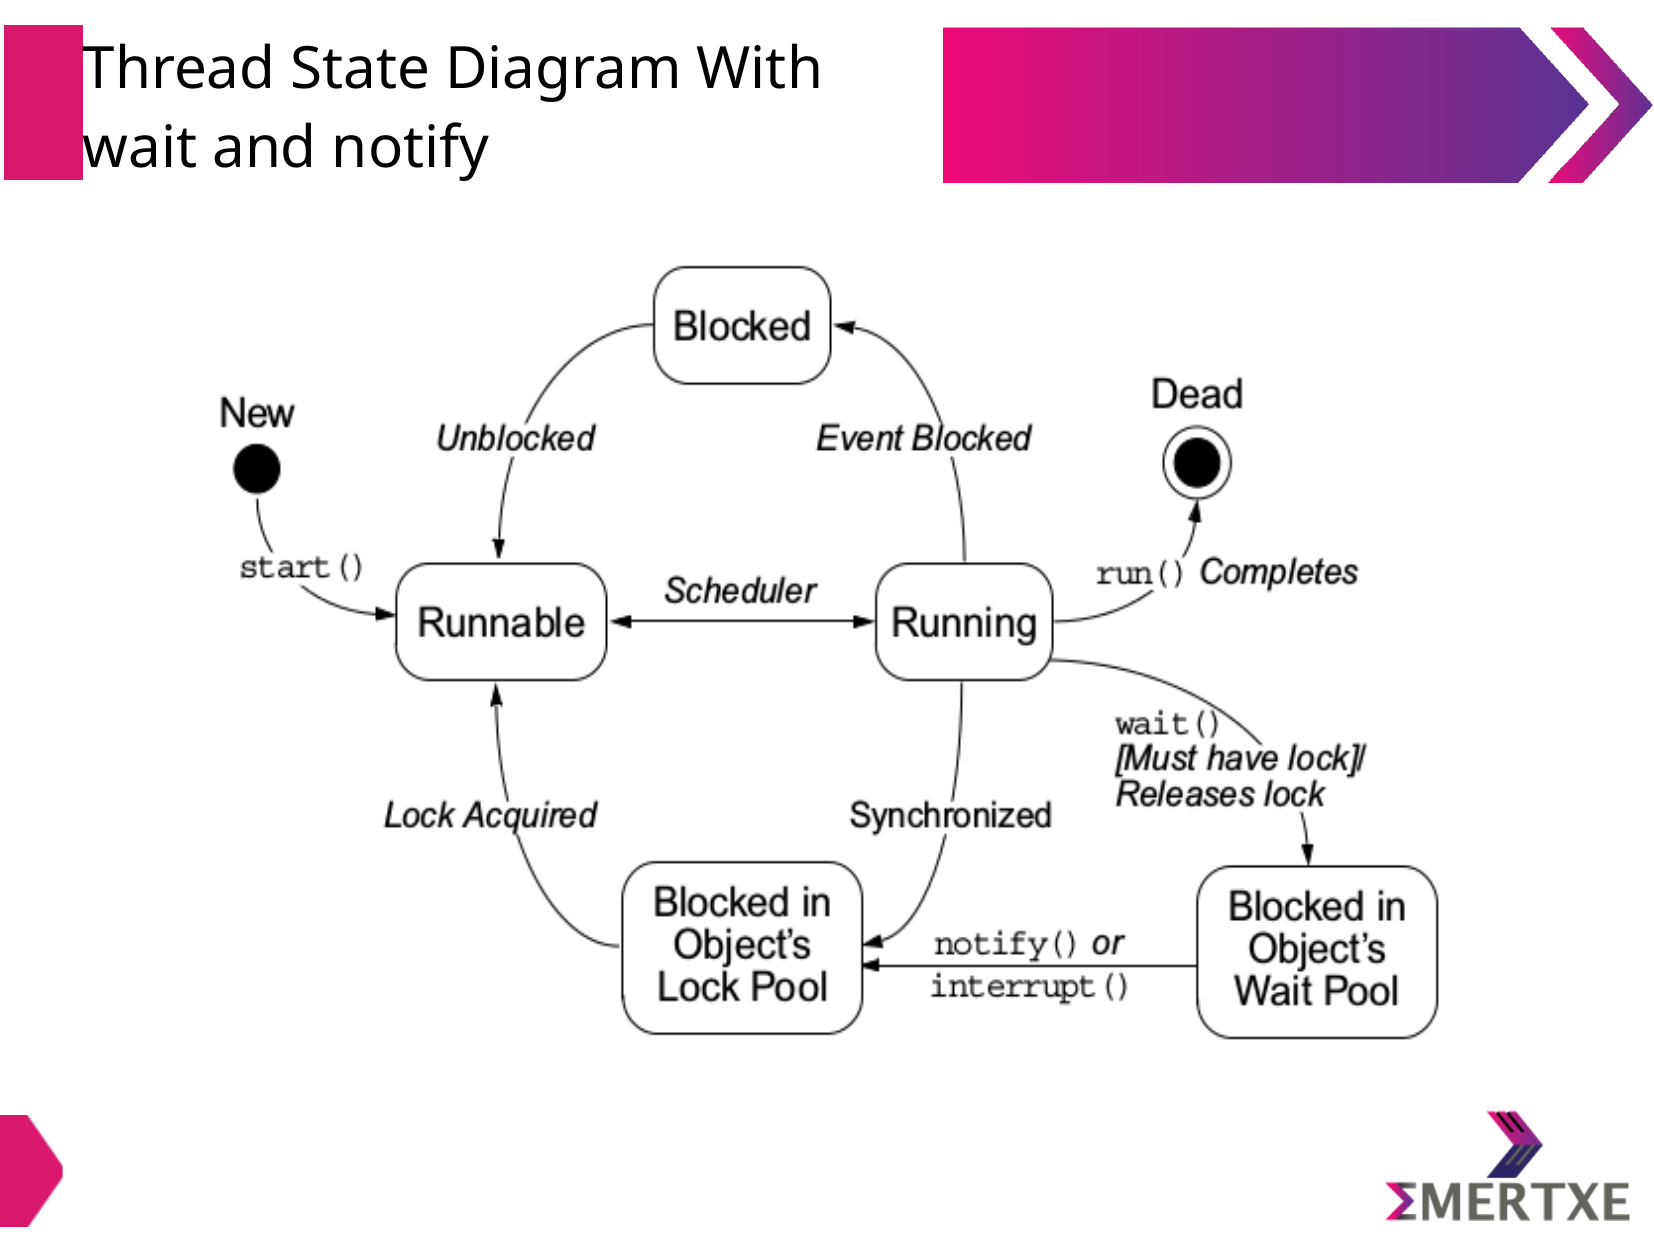

# Thread State Diagram With wait and notify